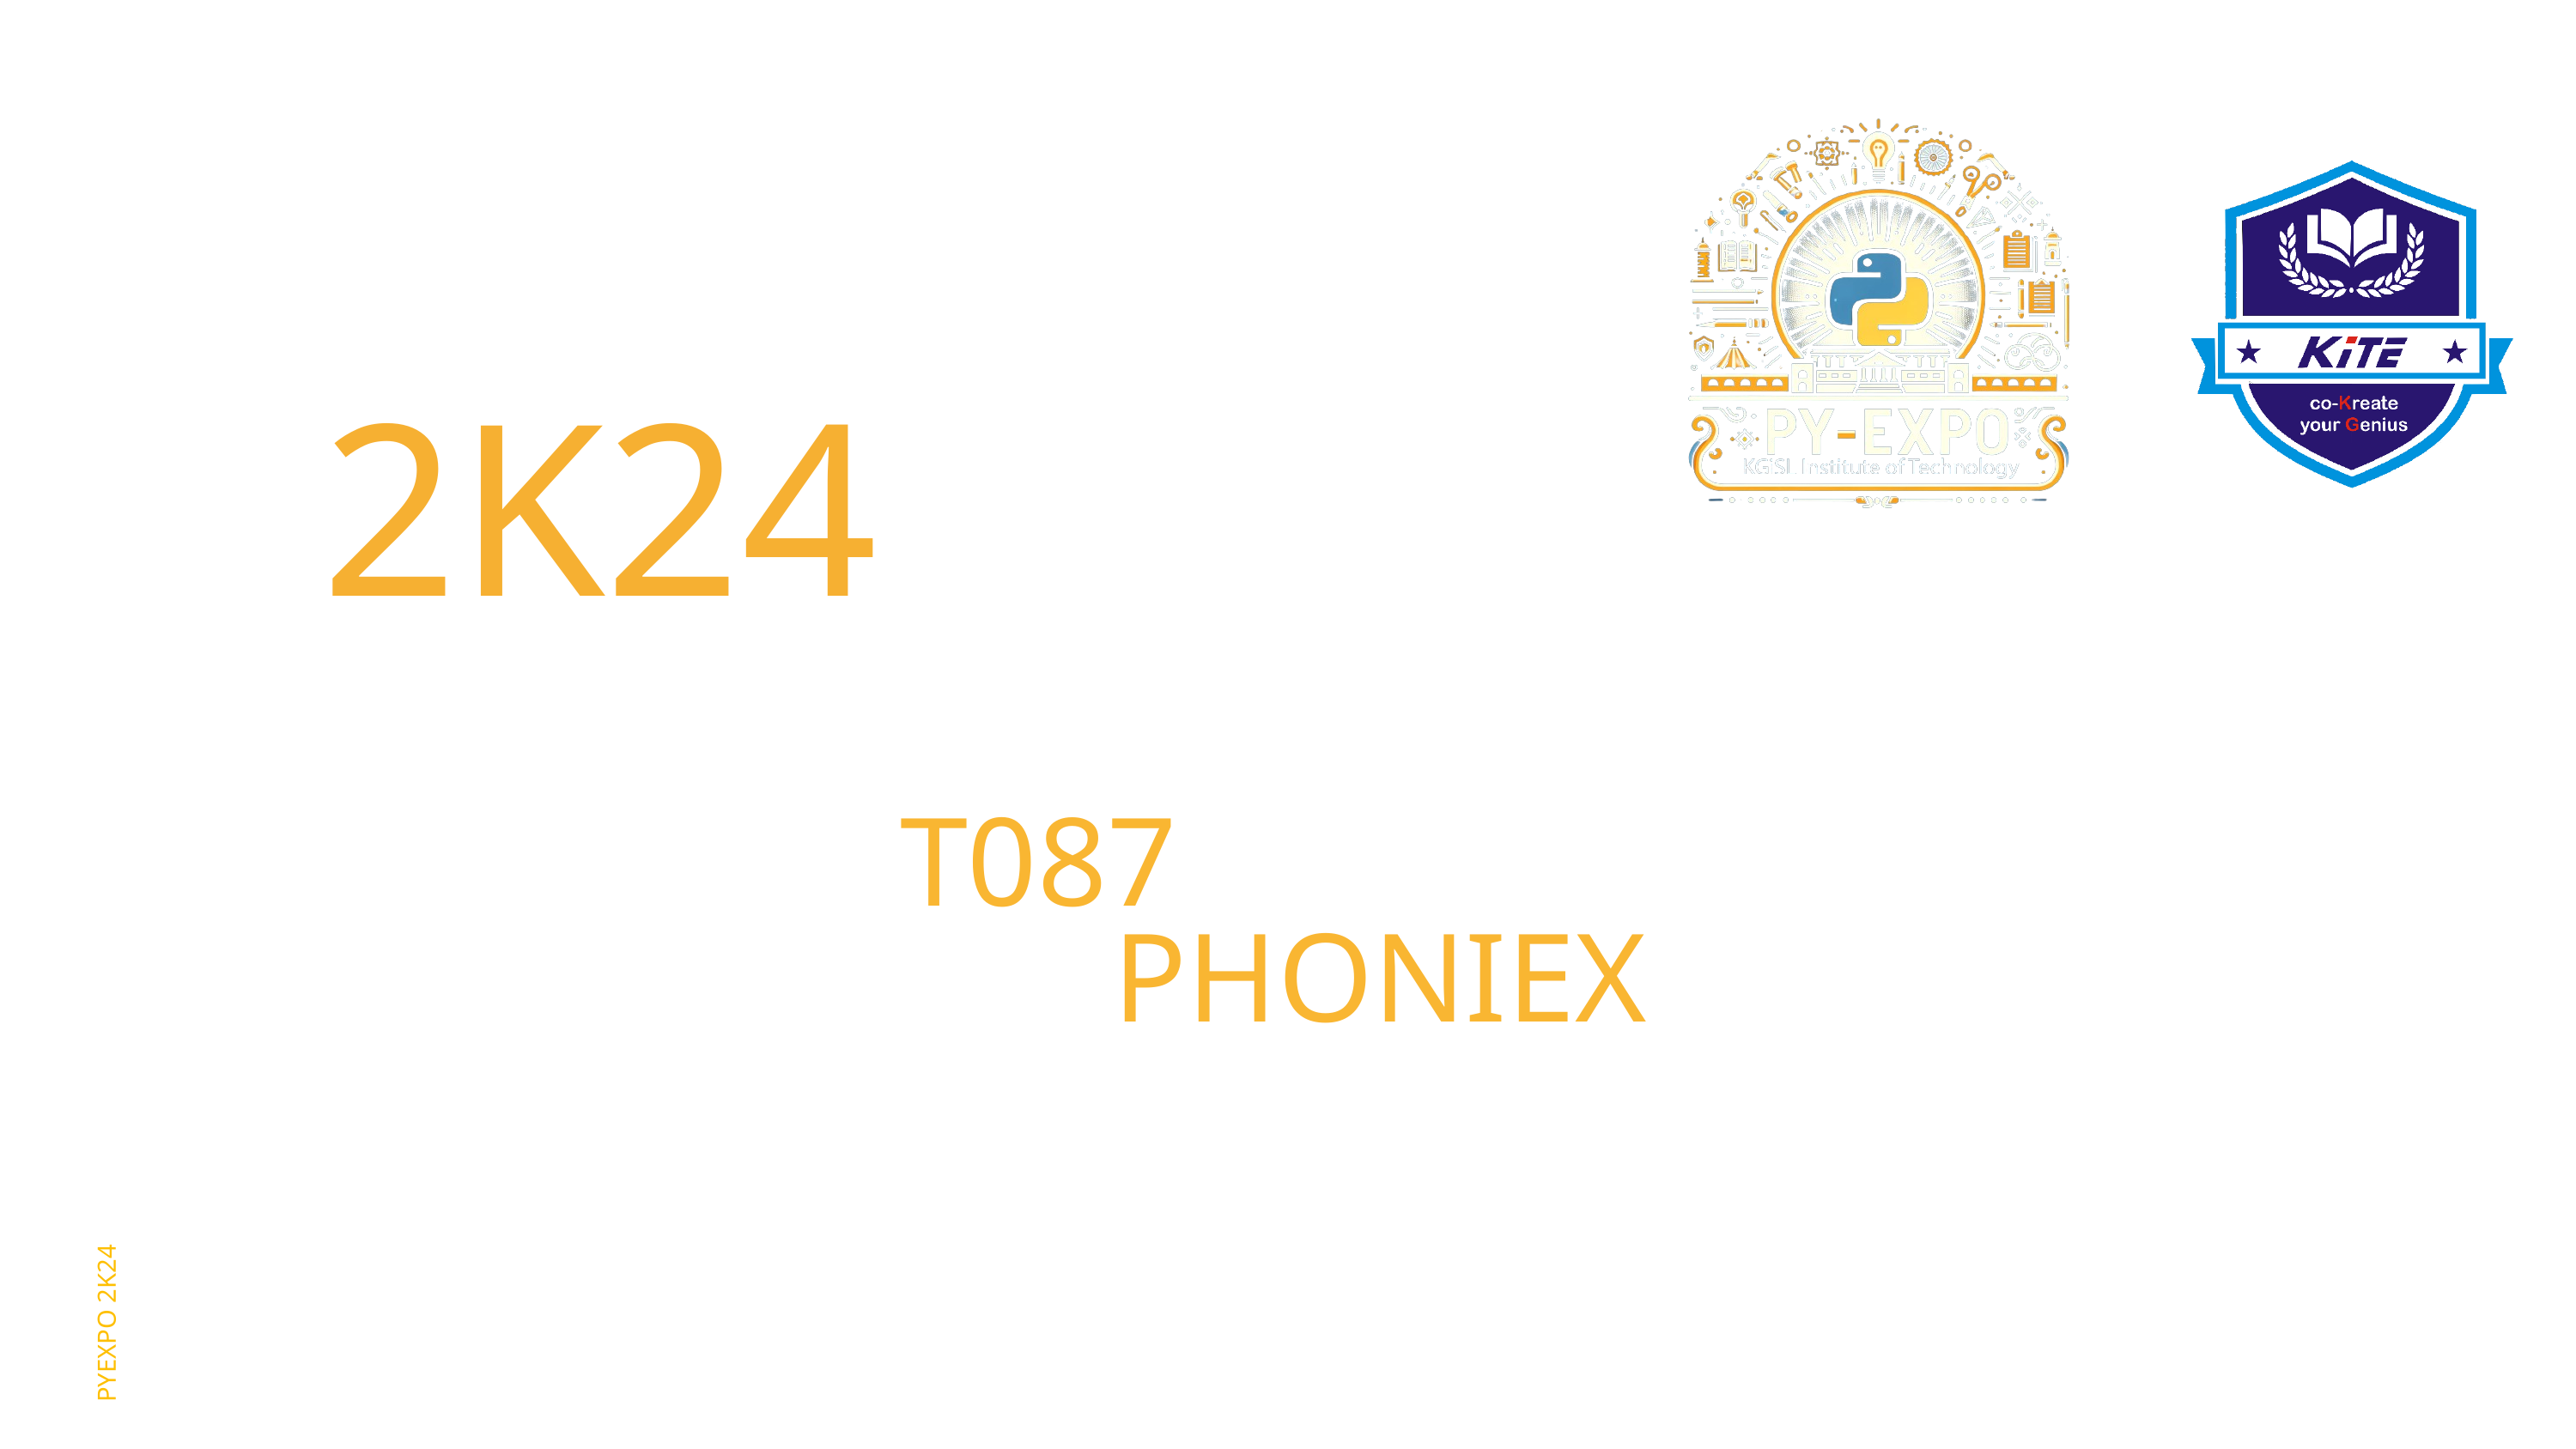

PY-EXPO
2K24
Team ID: T087
Team Name: PHONIEX
Genius innovation leaves behind a legacy...
PYEXPO 2K24